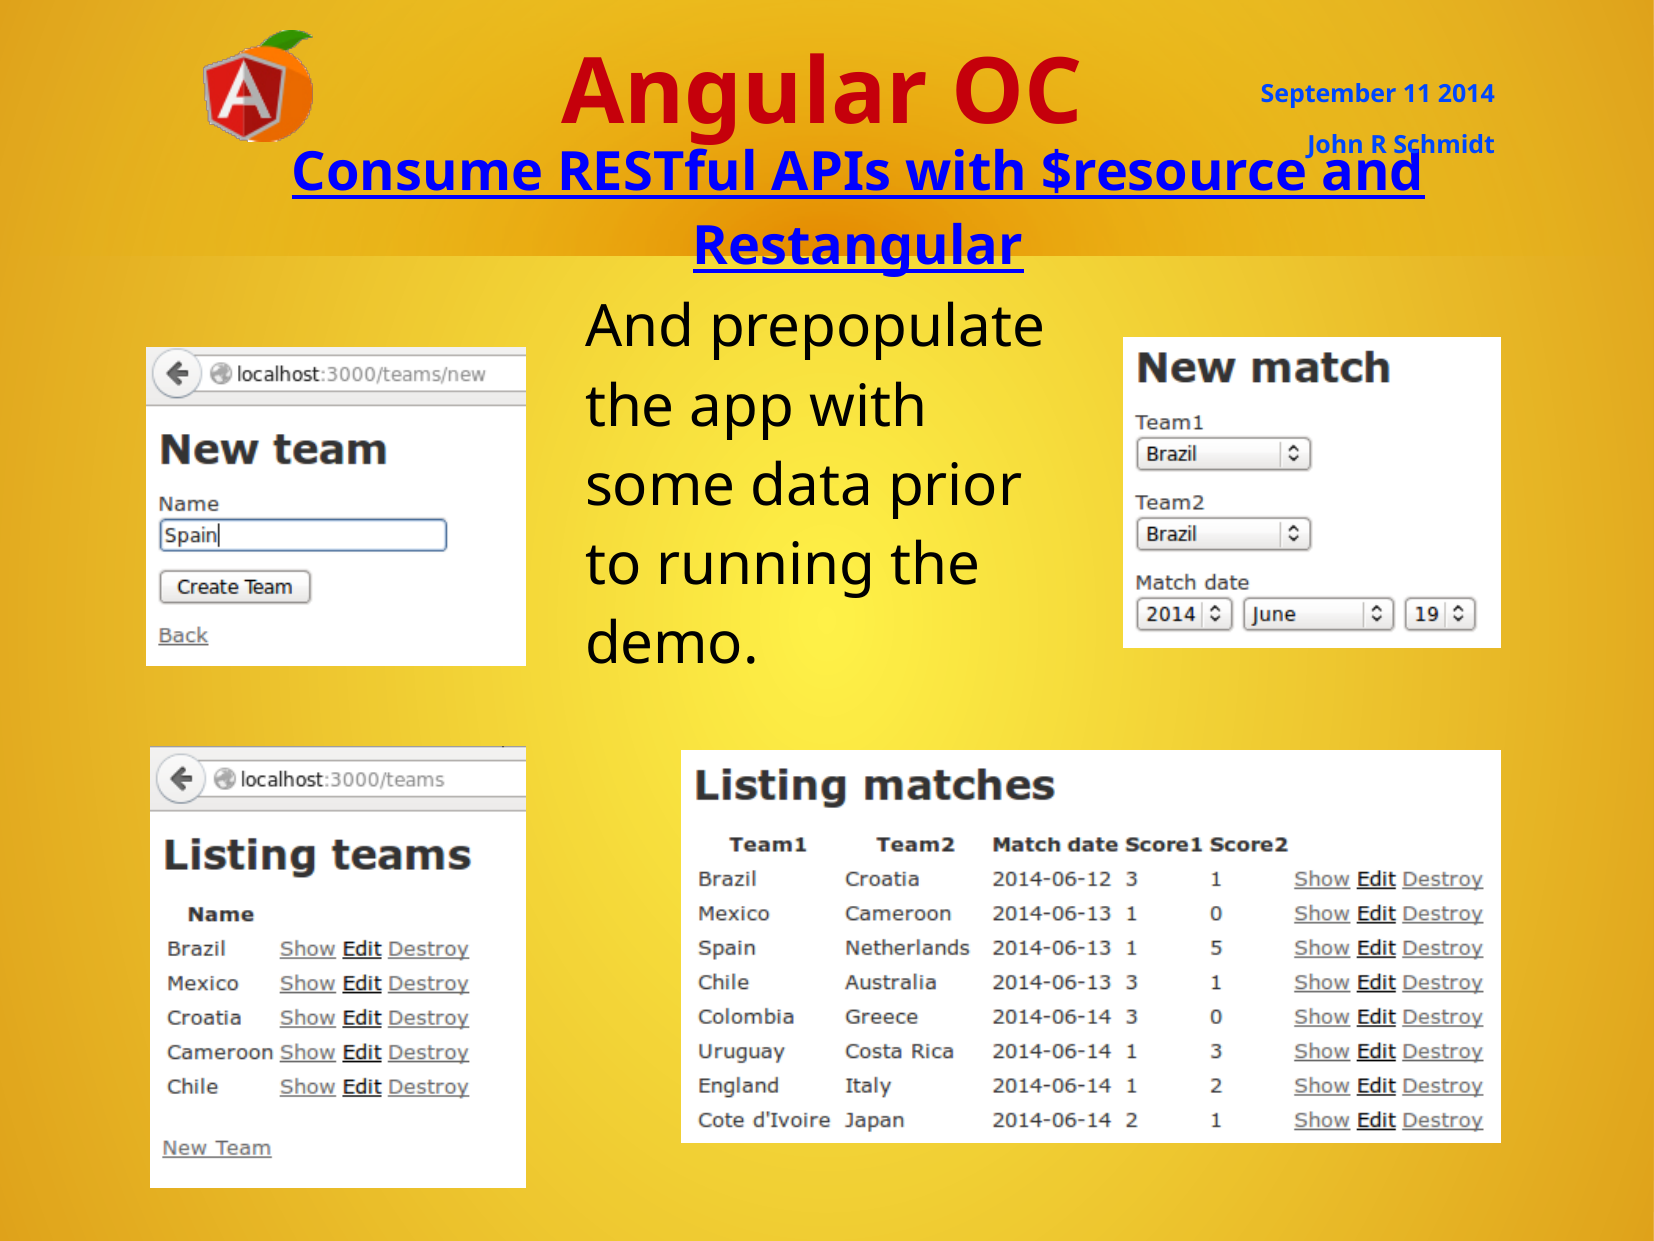

Angular OC
September 11 2014
John R Schmidt
Consume RESTful APIs with $resource and Restangular
# And prepopulate the app with some data prior to running the demo.